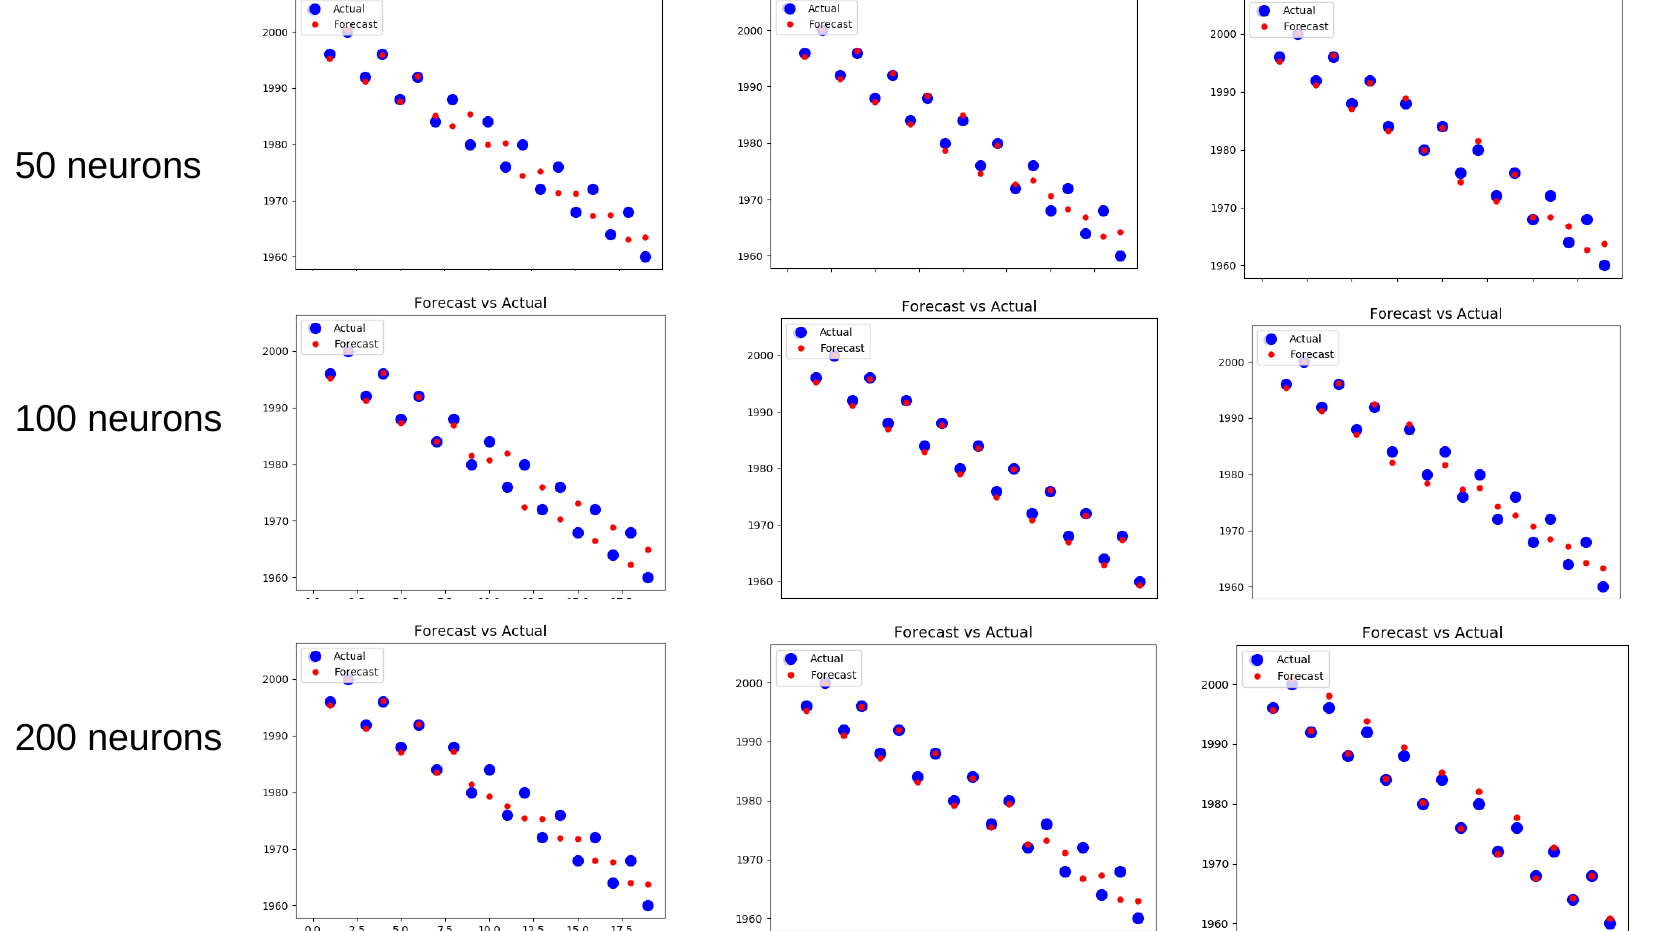

#
50 neurons
100 neurons
200 neurons